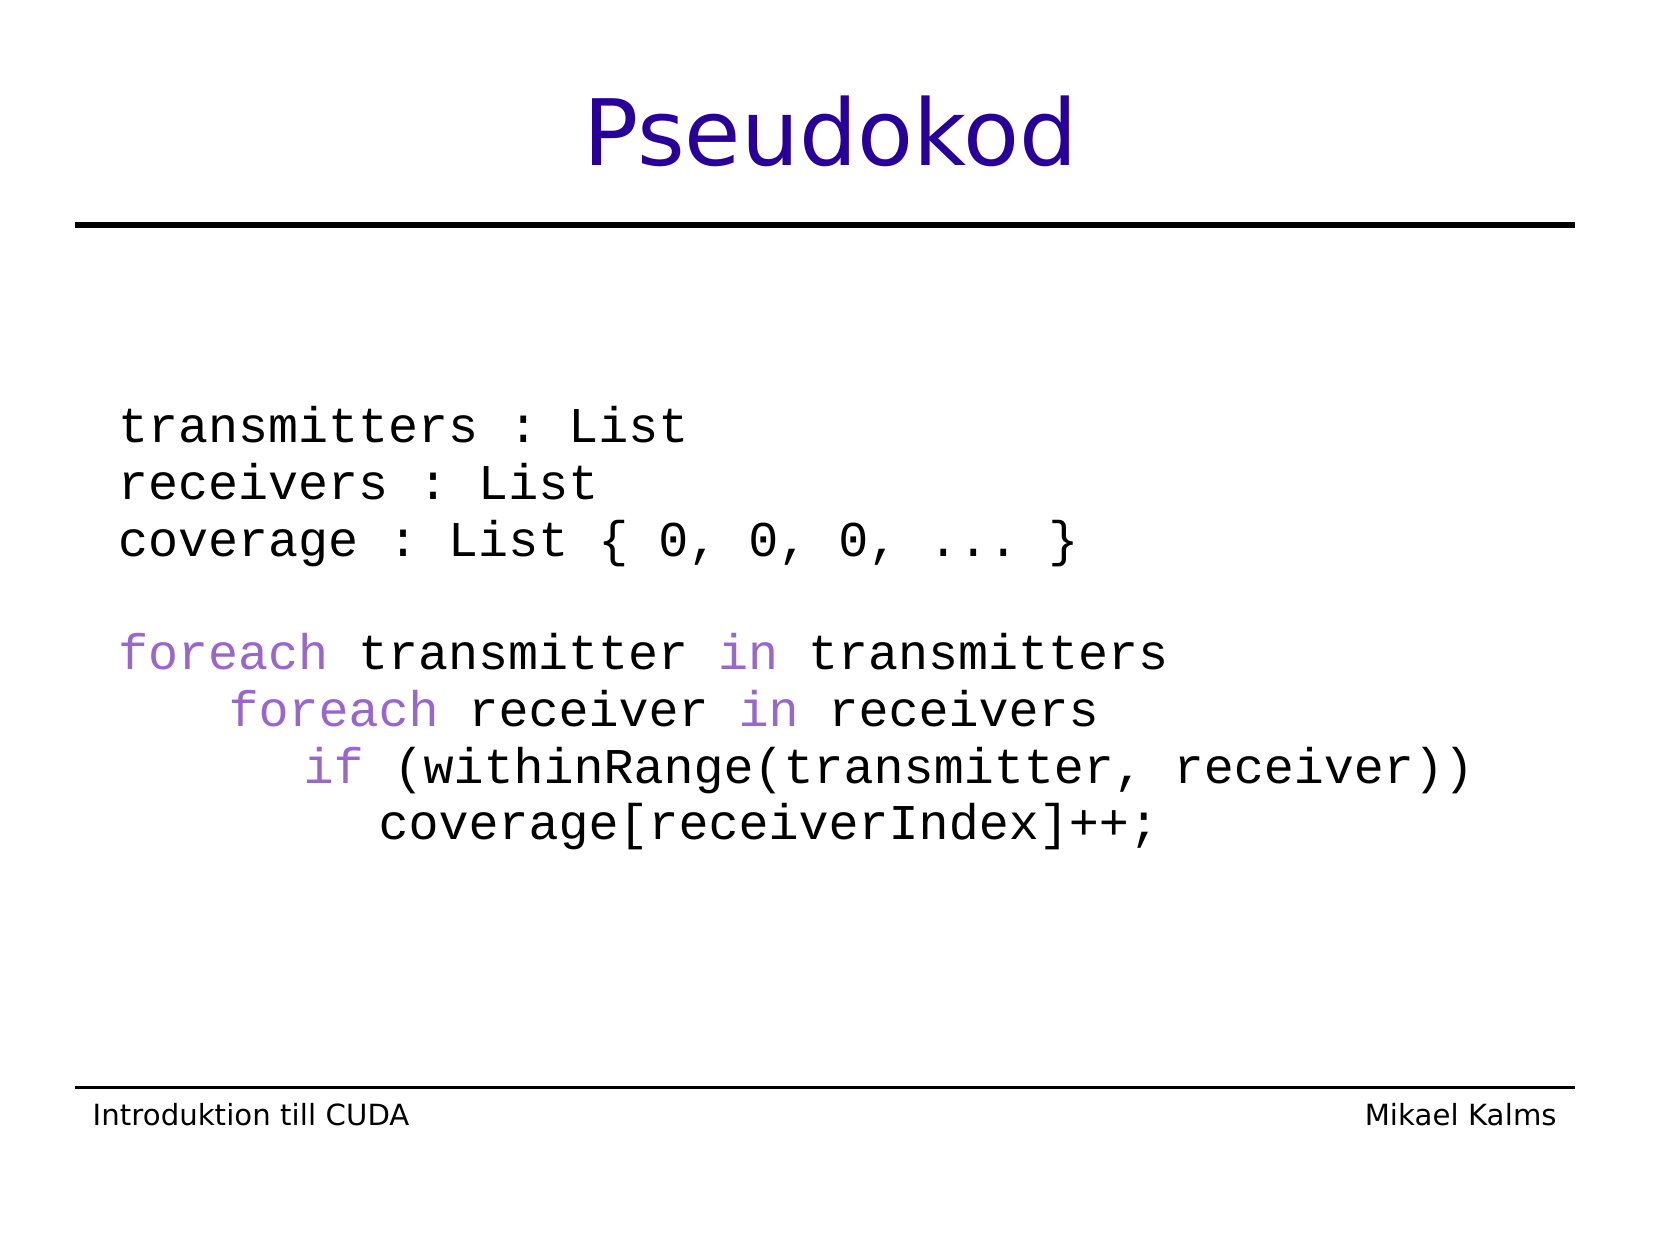

# Pseudokod
transmitters : List
receivers : List
coverage : List { 0, 0, 0, ... }
foreach transmitter in transmitters
	foreach receiver in receivers
		if (withinRange(transmitter, receiver))
			coverage[receiverIndex]++;
Introduktion till CUDA
Mikael Kalms